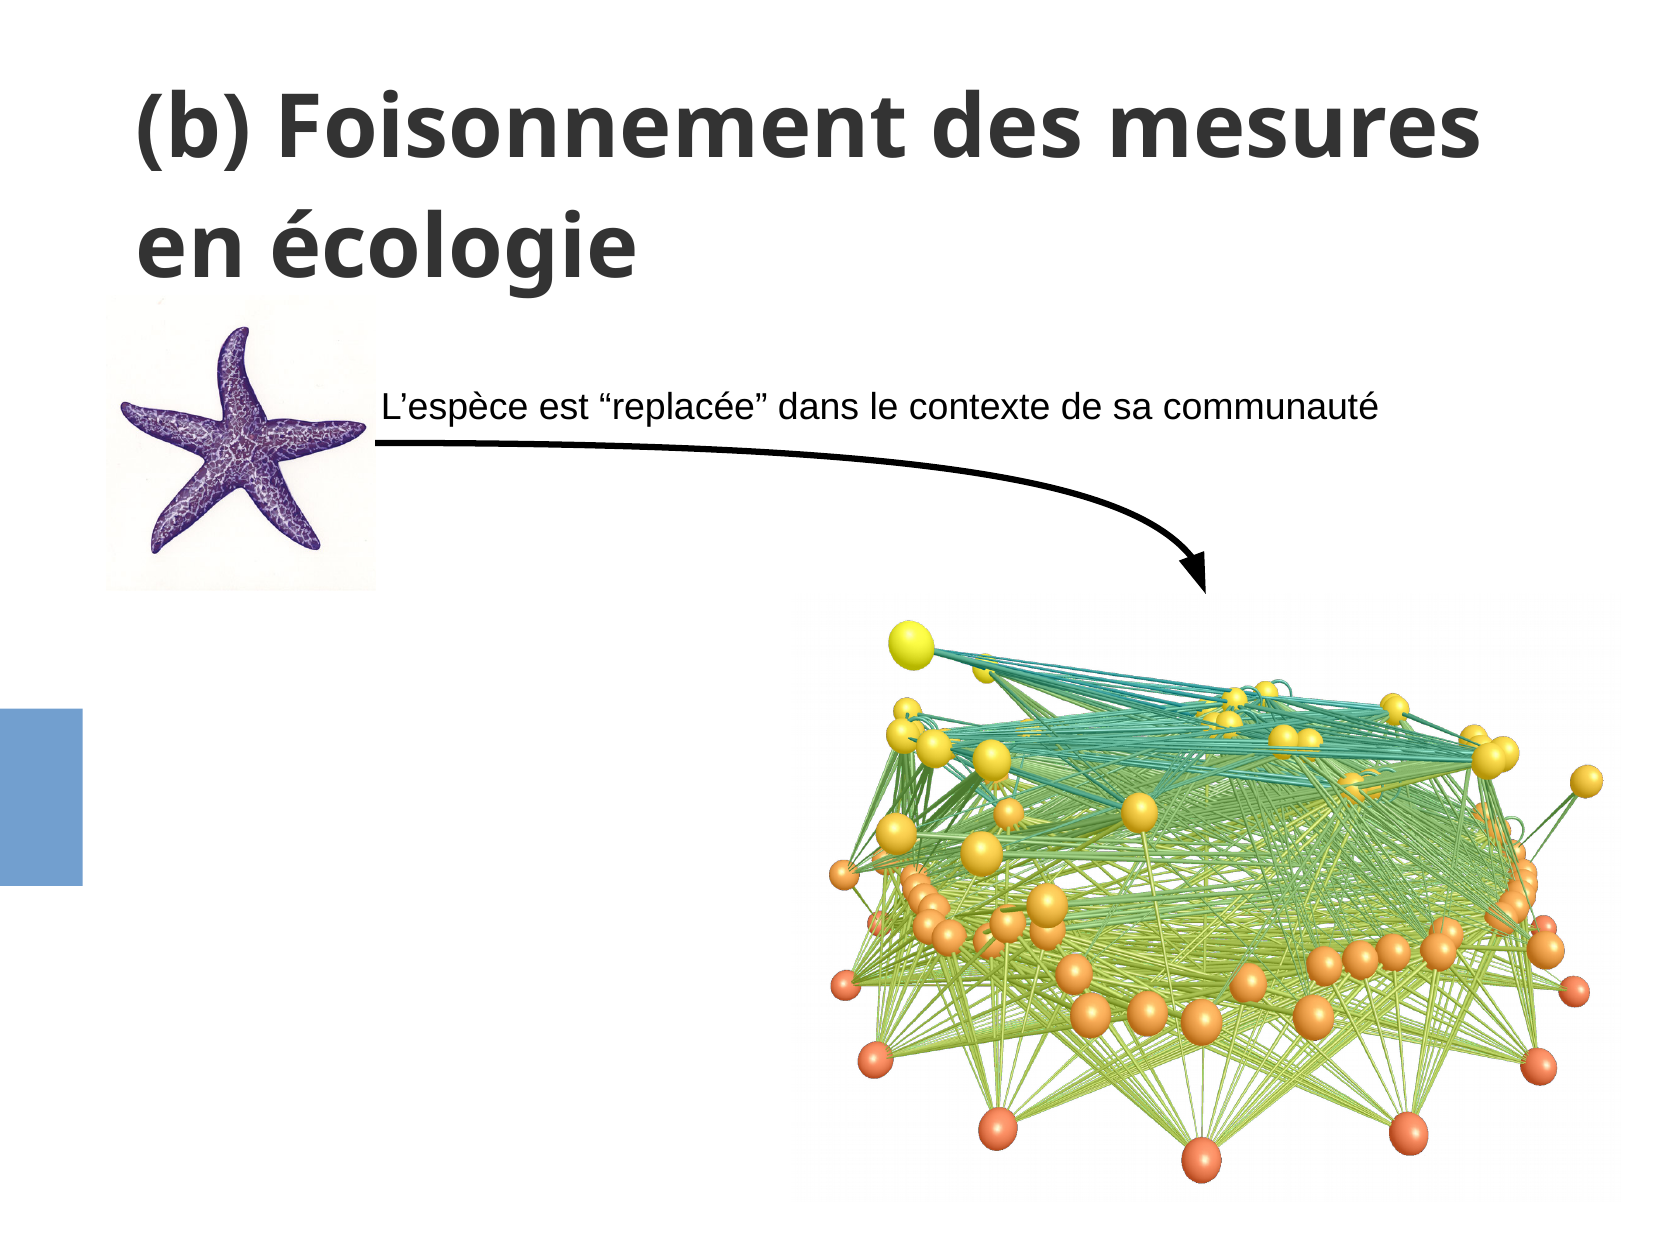

# (b) Foisonnement des mesures en écologie
L’espèce est “replacée” dans le contexte de sa communauté